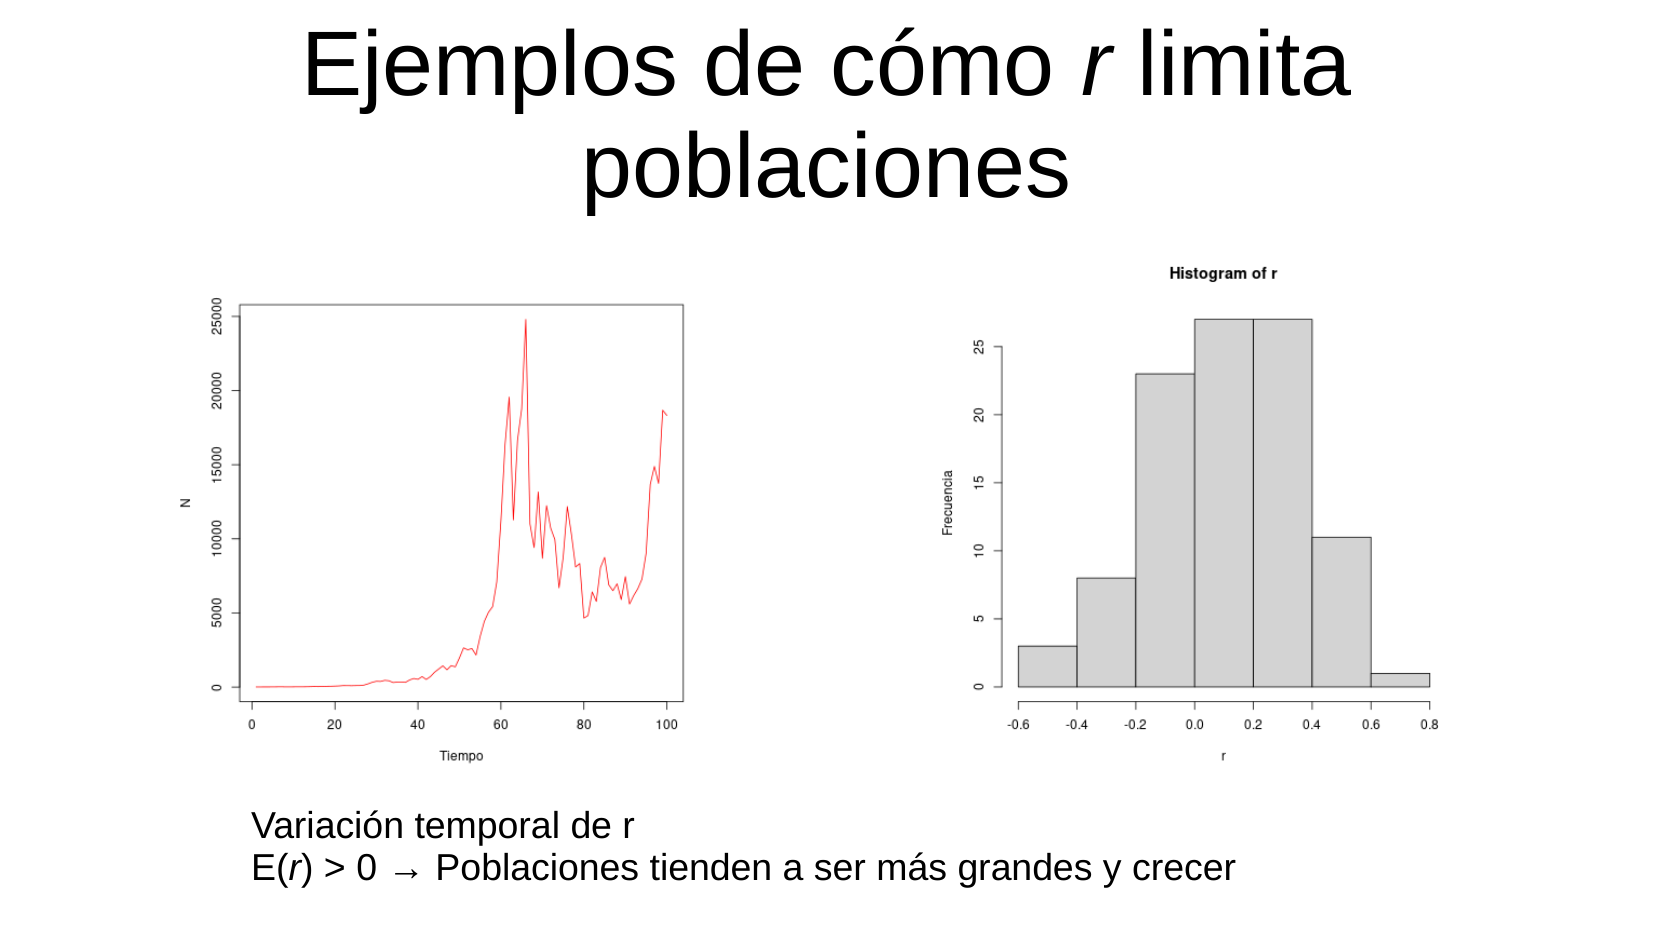

# Ejemplos de cómo r limita poblaciones
Variación temporal de r
E(r) > 0 → Poblaciones tienden a ser más grandes y crecer